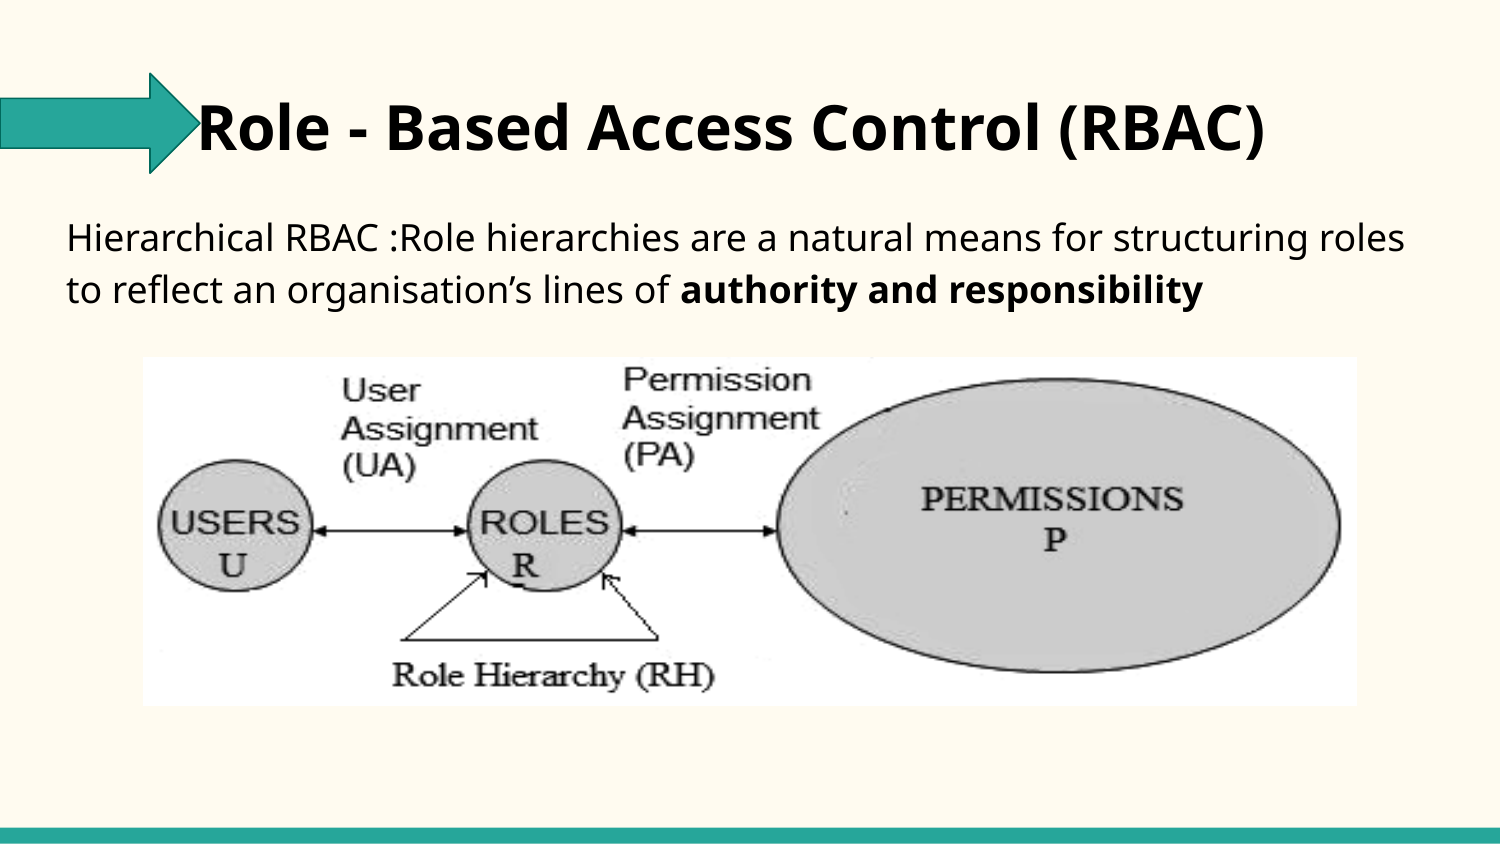

# Role - Based Access Control (RBAC)
Hierarchical RBAC :Role hierarchies are a natural means for structuring roles to reflect an organisation’s lines of authority and responsibility